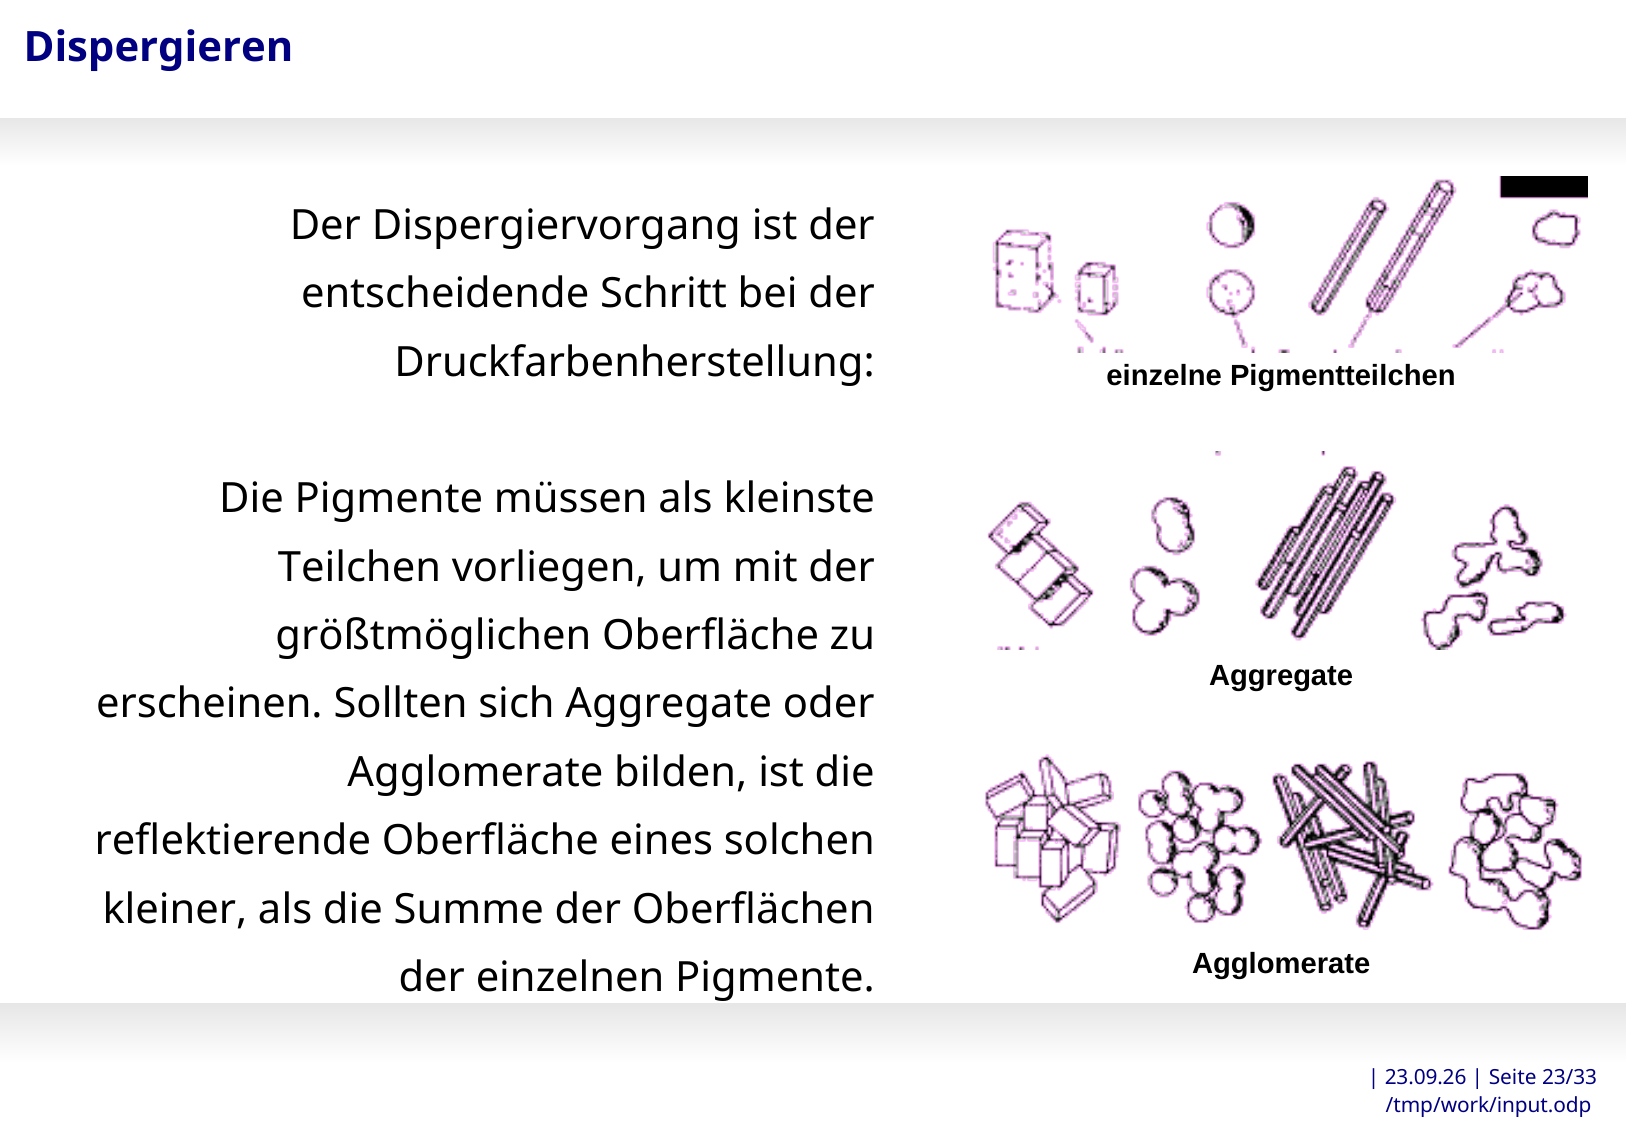

# Dispergieren
einzelne Pigmentteilchen
Der Dispergiervorgang ist der entscheidende Schritt bei der Druckfarbenherstellung:
Die Pigmente müssen als kleinste Teilchen vorliegen, um mit der größtmöglichen Oberfläche zu erscheinen. Sollten sich Aggregate oder Agglomerate bilden, ist die reflektierende Oberfläche eines solchen kleiner, als die Summe der Oberflächen der einzelnen Pigmente.
Aggregate
Agglomerate